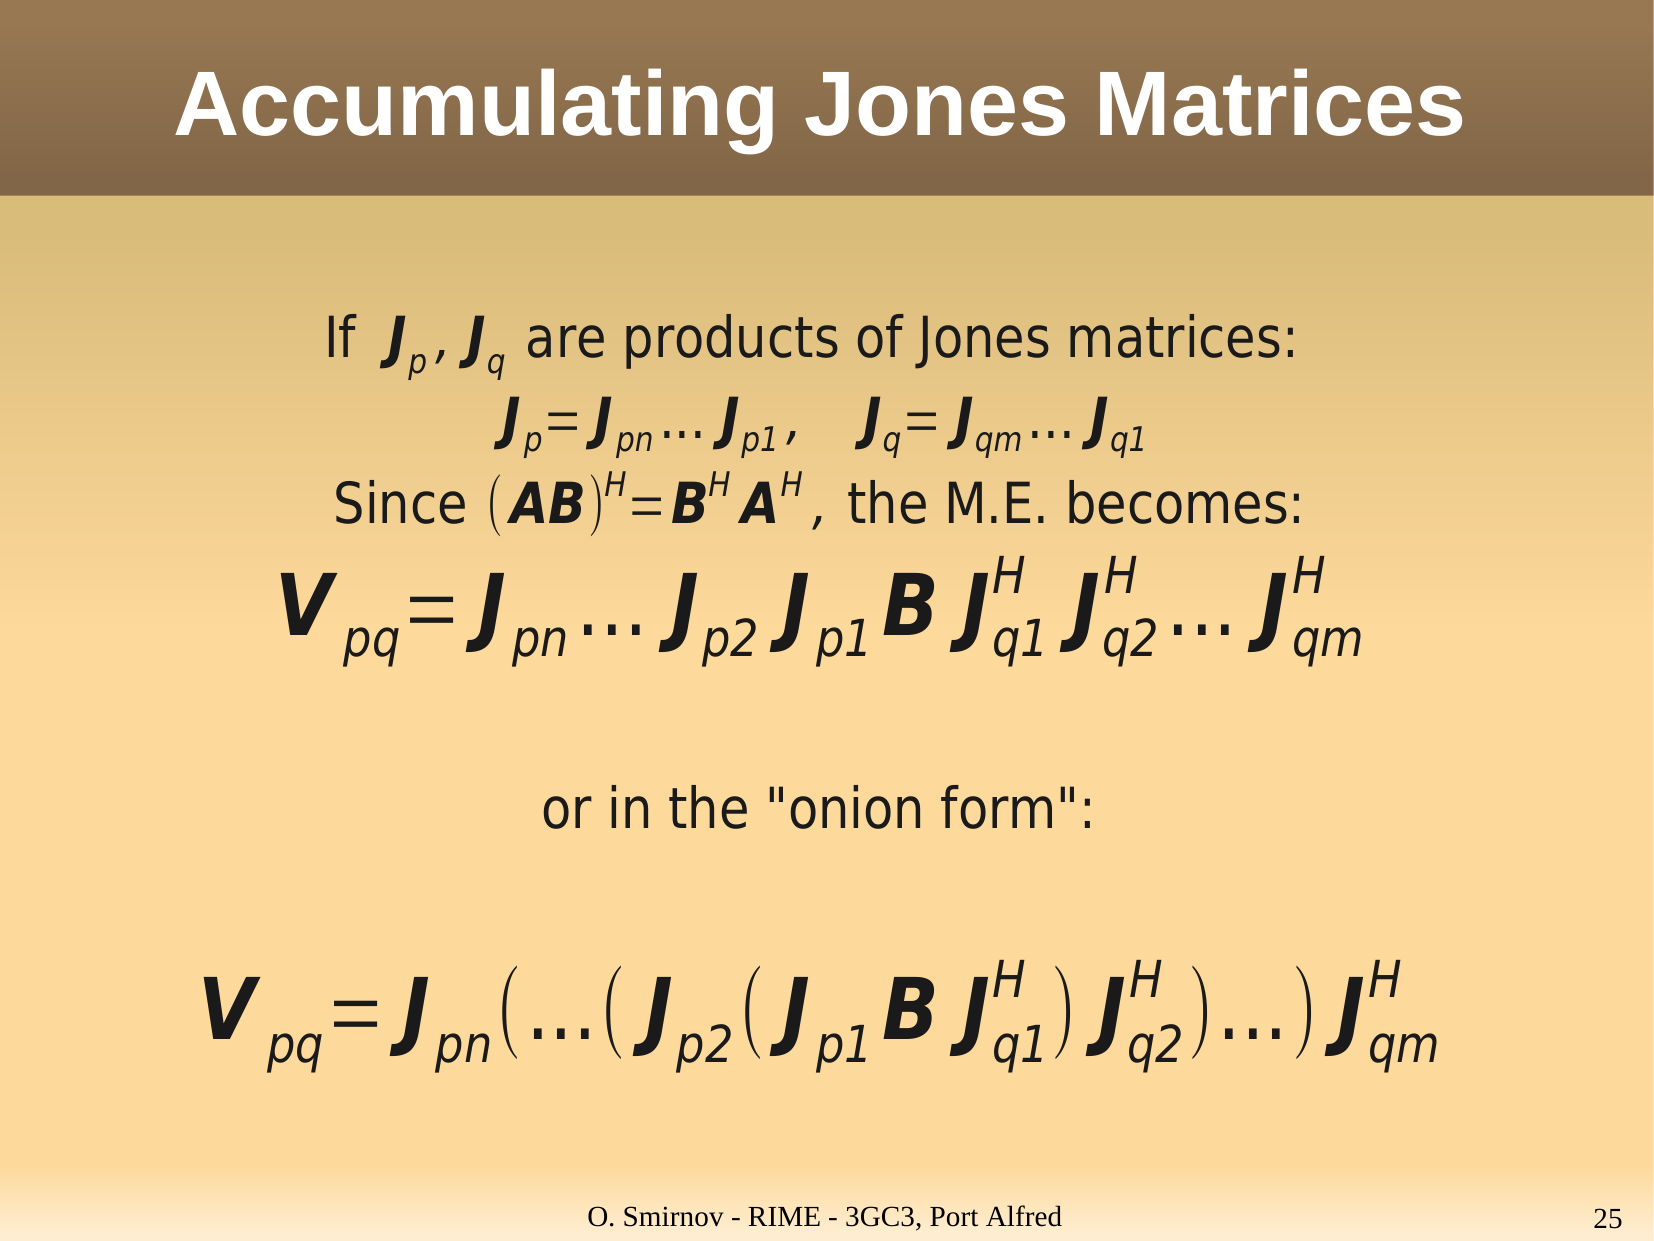

# Accumulating Jones Matrices
O. Smirnov - RIME - 3GC3, Port Alfred
25